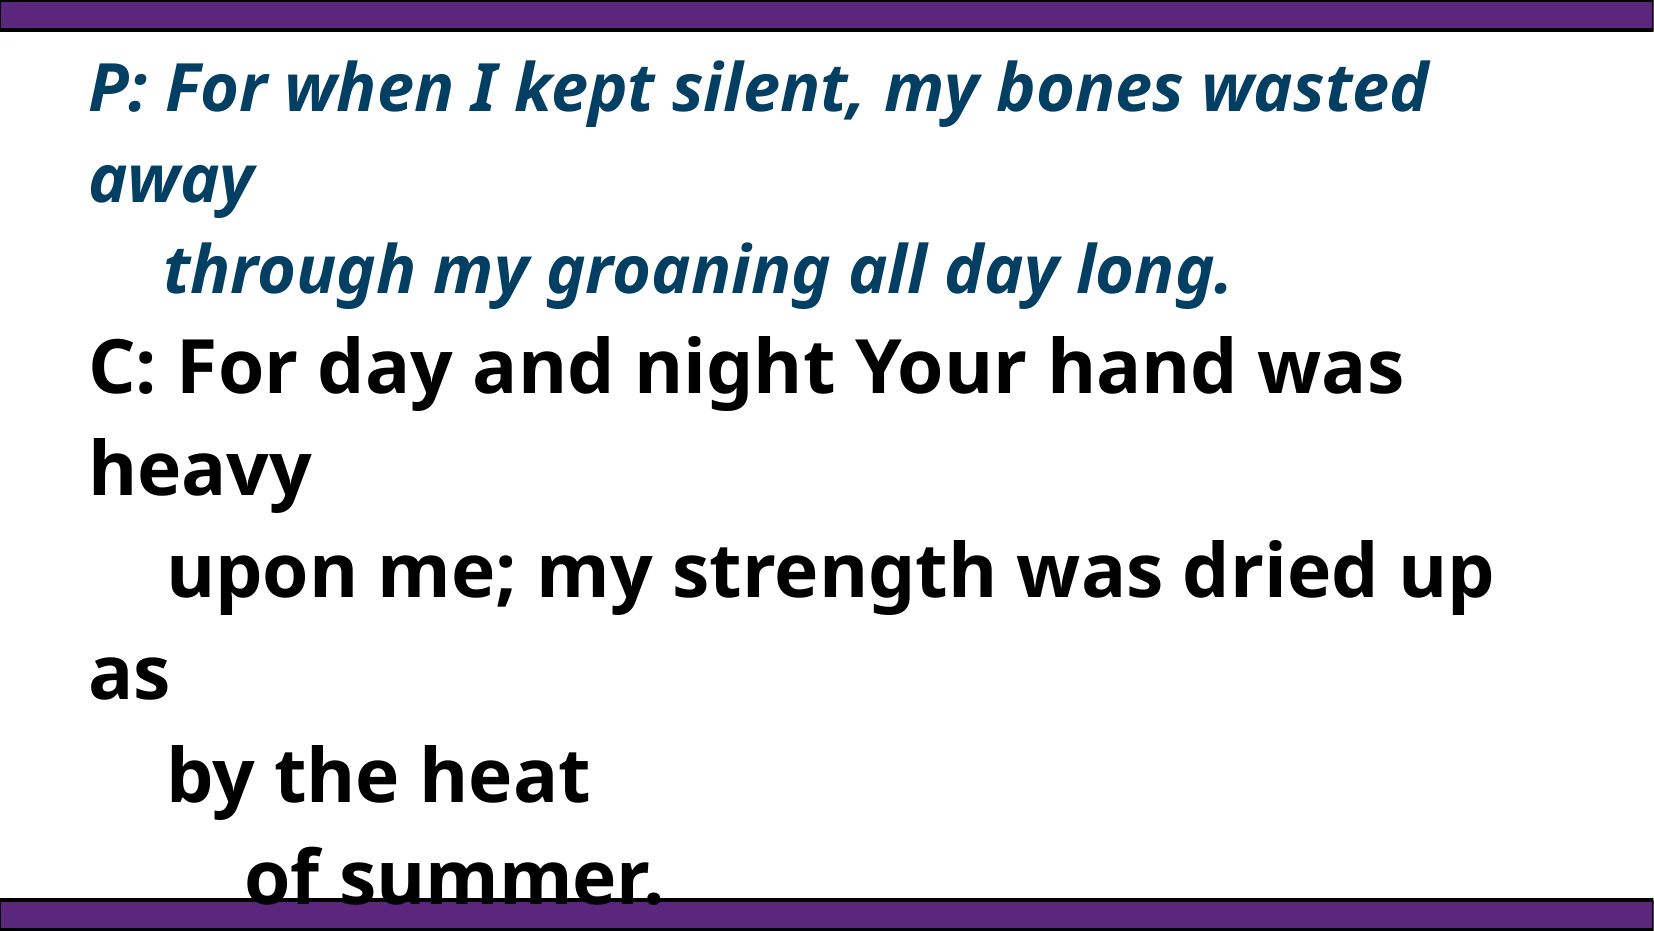

P: For when I kept silent, my bones wasted away
 	through my groaning all day long.
C: For day and night Your hand was heavy
 upon me; my strength was dried up as
 by the heat
 of summer.